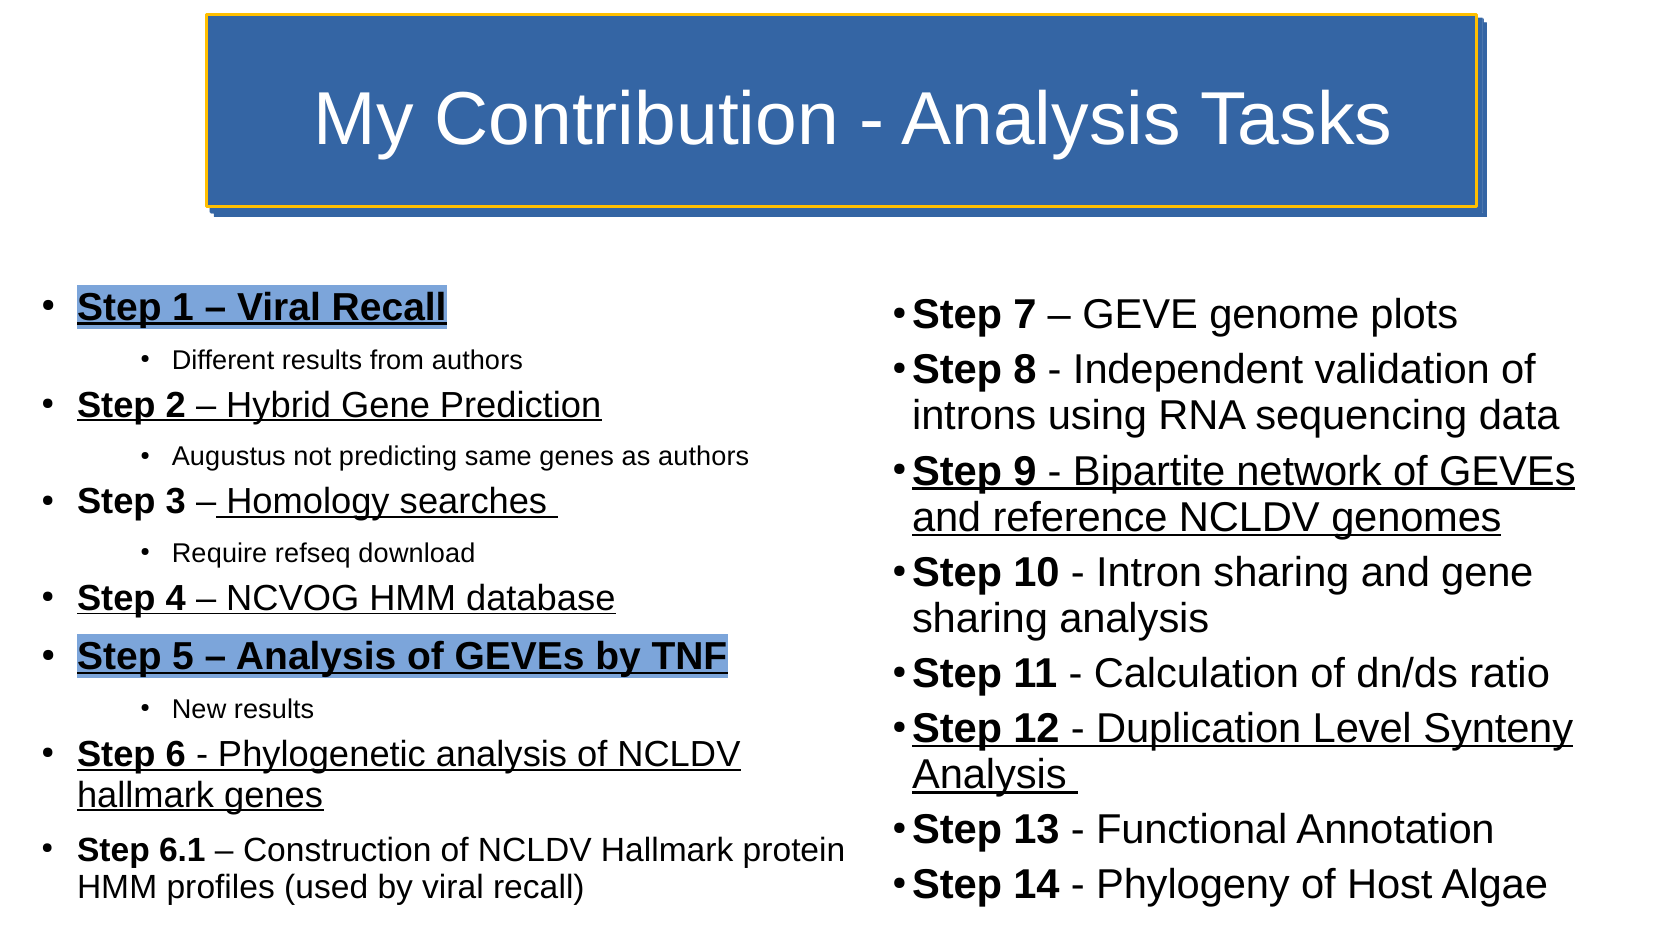

# My Contribution - Analysis Tasks
Step 1 – Viral Recall
Different results from authors
Step 2 – Hybrid Gene Prediction
Augustus not predicting same genes as authors
Step 3 – Homology searches
Require refseq download
Step 4 – NCVOG HMM database
Step 5 – Analysis of GEVEs by TNF
New results
Step 6 - Phylogenetic analysis of NCLDV hallmark genes
Step 6.1 – Construction of NCLDV Hallmark protein HMM profiles (used by viral recall)
Step 7 – GEVE genome plots
Step 8 - Independent validation of introns using RNA sequencing data
Step 9 - Bipartite network of GEVEs and reference NCLDV genomes
Step 10 - Intron sharing and gene sharing analysis
Step 11 - Calculation of dn/ds ratio
Step 12 - Duplication Level Synteny Analysis
Step 13 - Functional Annotation
Step 14 - Phylogeny of Host Algae